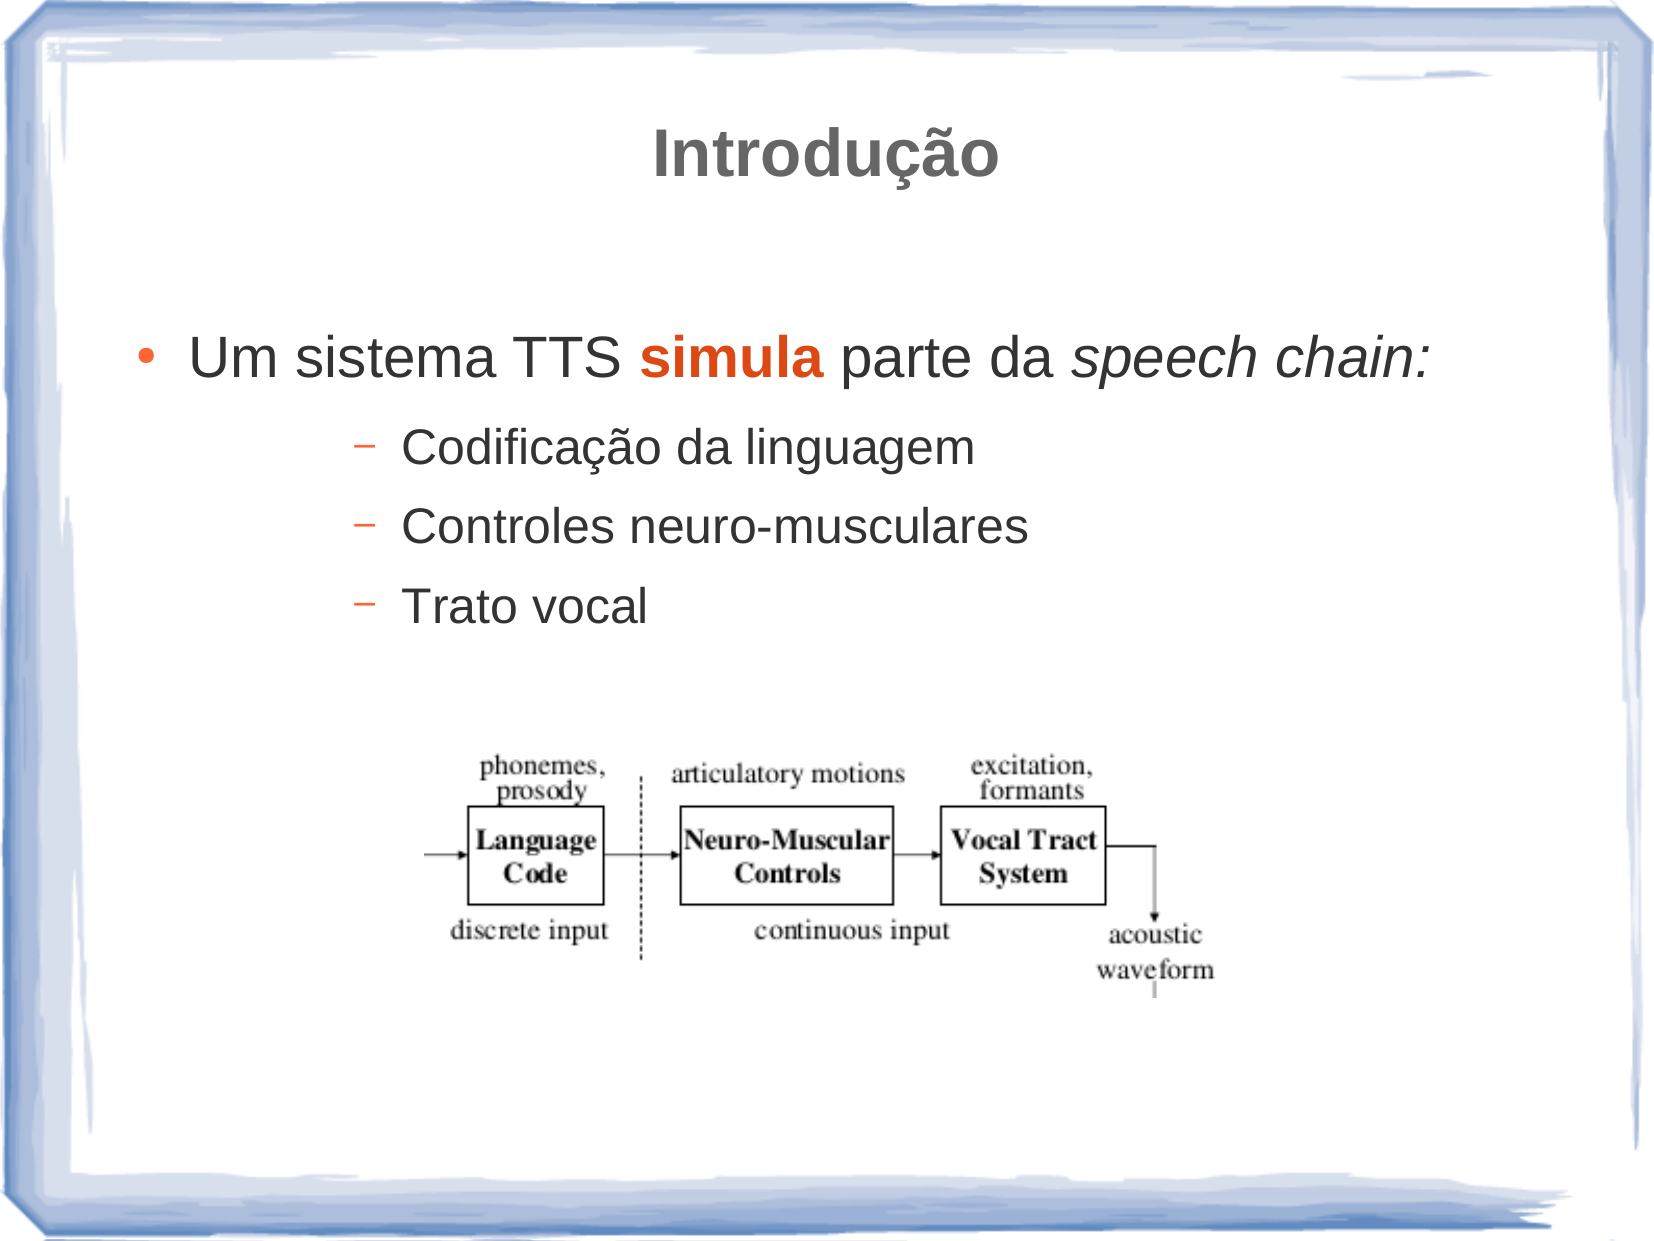

# Introdução
Um sistema TTS simula parte da speech chain:
Codificação da linguagem
Controles neuro-musculares
Trato vocal